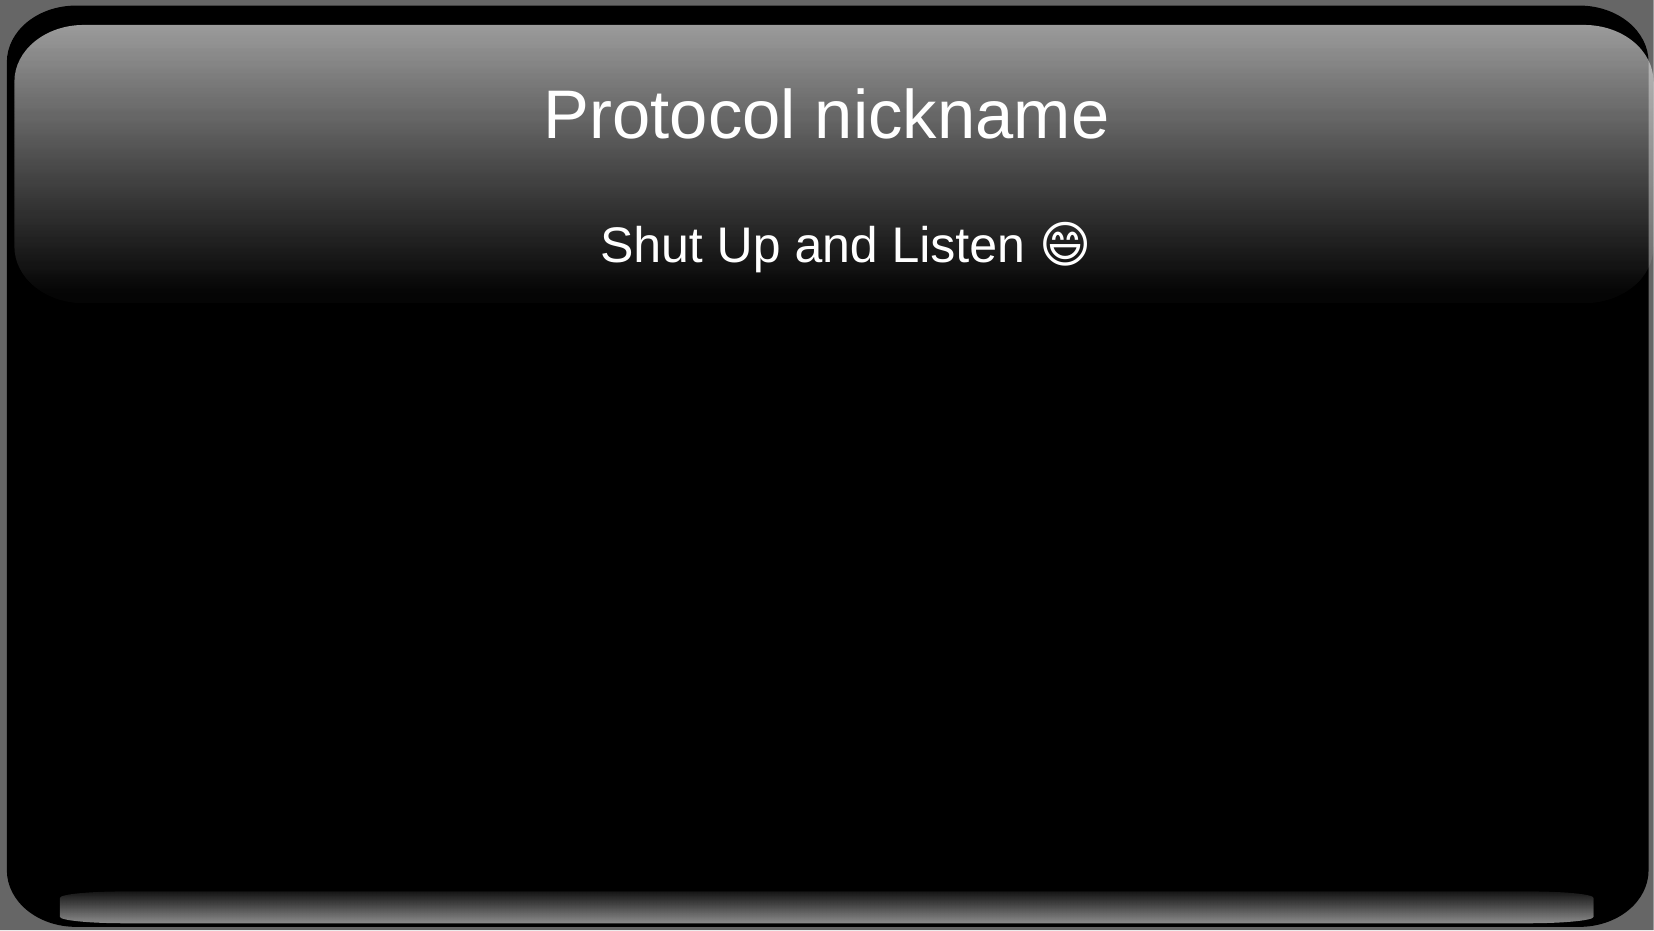

# Protocol nickname
Shut Up and Listen 😄